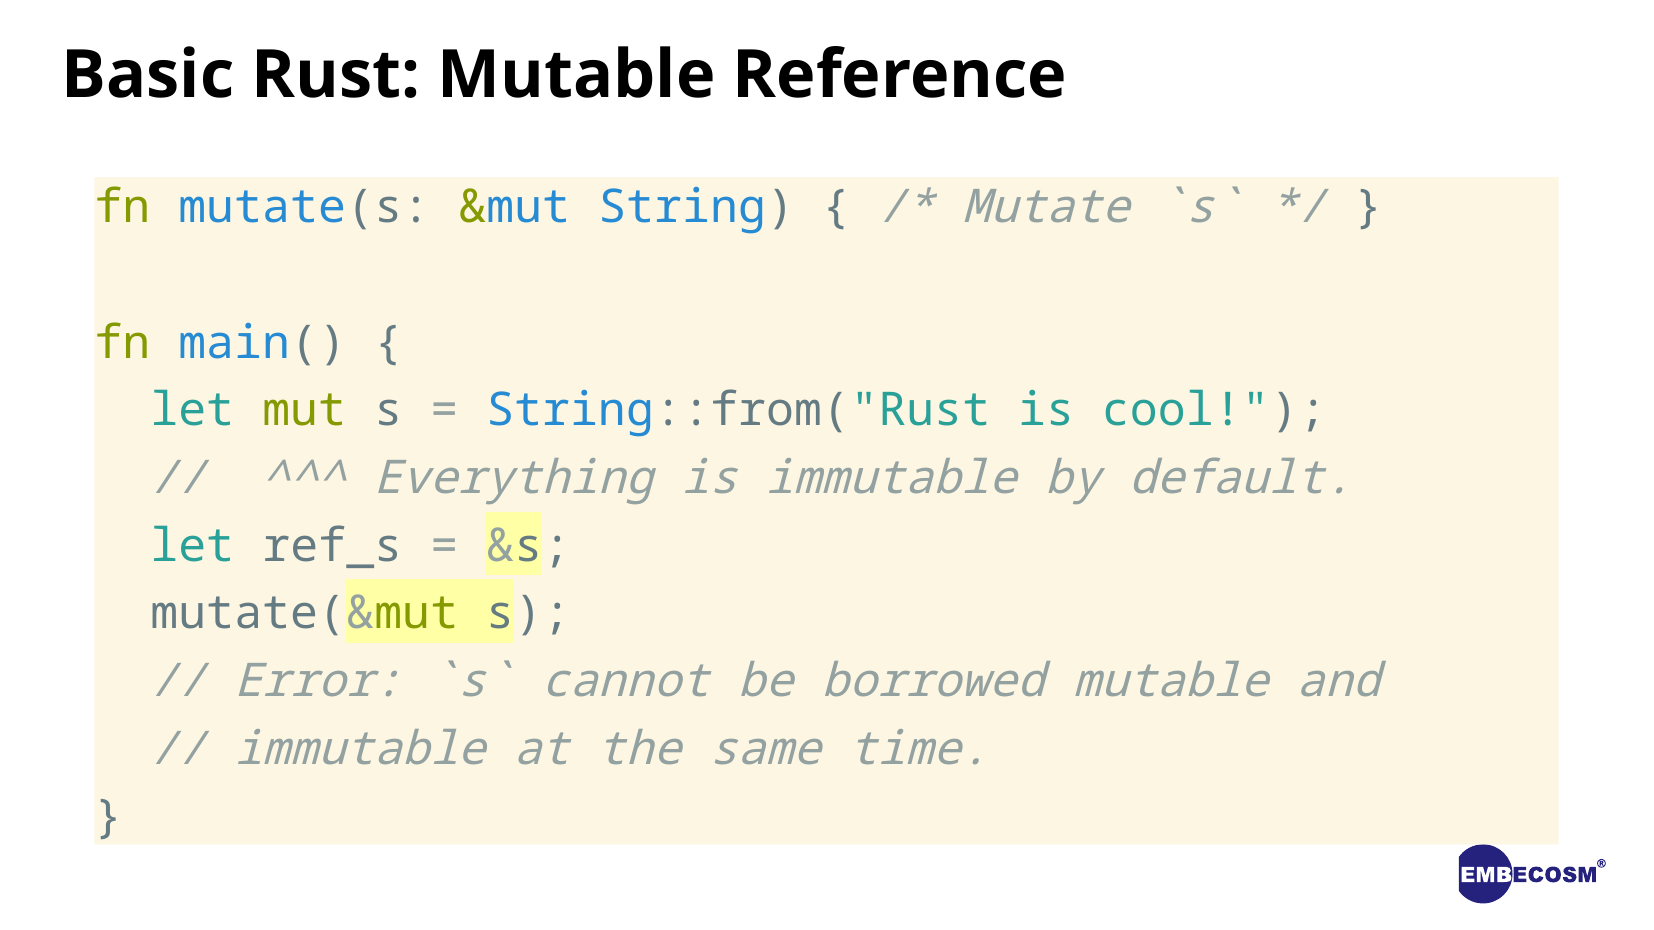

# Basic Rust: Mutable Reference
fn mutate(s: &mut String) { /* Mutate `s` */ }
fn main() {
 let mut s = String::from("Rust is cool!");
 // ^^^ Everything is immutable by default.
 let ref_s = &s;
 mutate(&mut s);
 // Error: `s` cannot be borrowed mutable and
 // immutable at the same time.
}